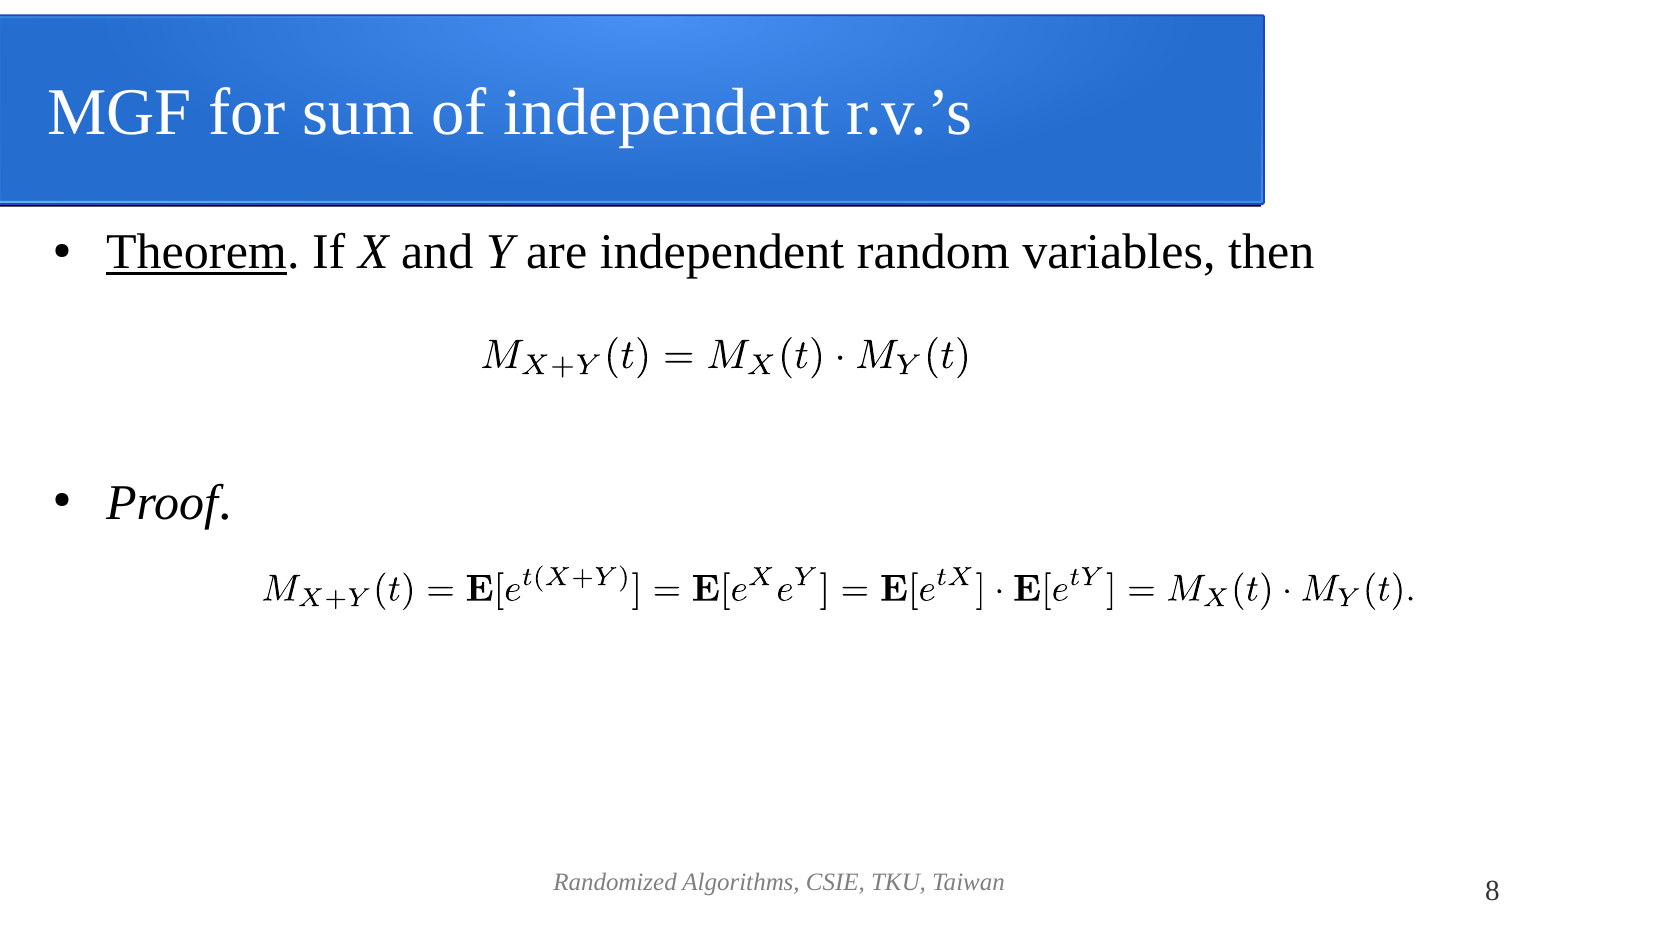

# MGF for sum of independent r.v.’s
Theorem. If X and Y are independent random variables, then
Proof.
Randomized Algorithms, CSIE, TKU, Taiwan
8